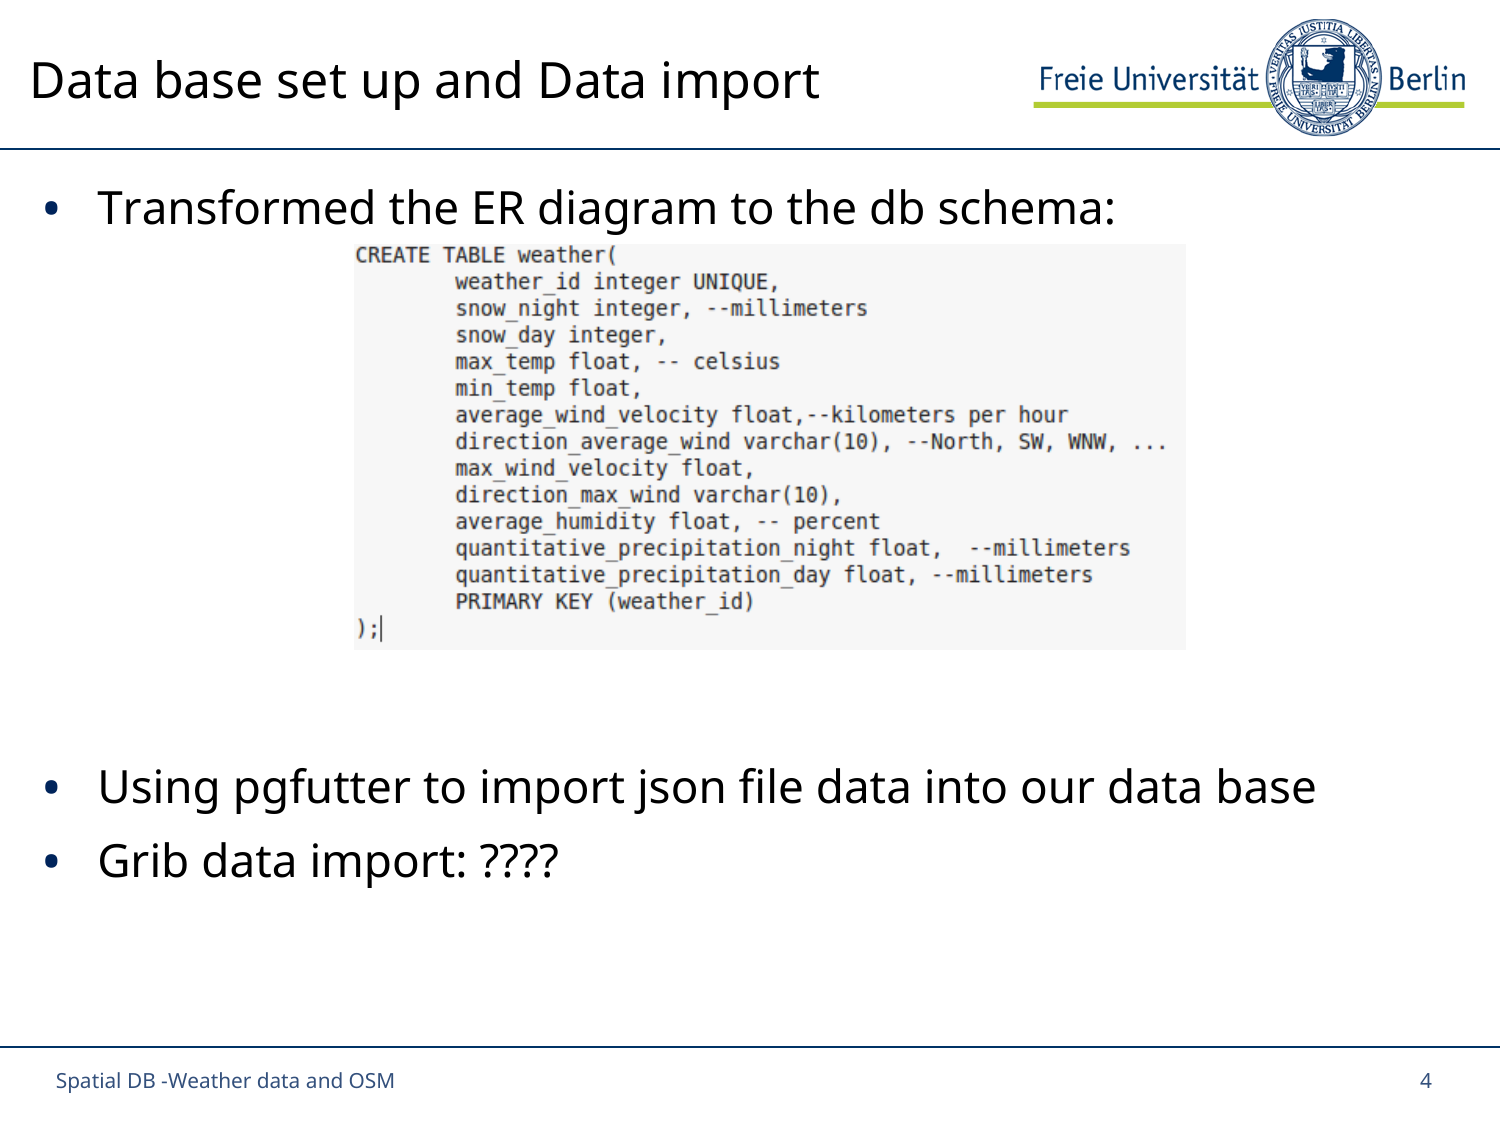

# Data base set up and Data import
Transformed the ER diagram to the db schema:
Using pgfutter to import json file data into our data base
Grib data import: ????
Spatial DB -Weather data and OSM
4